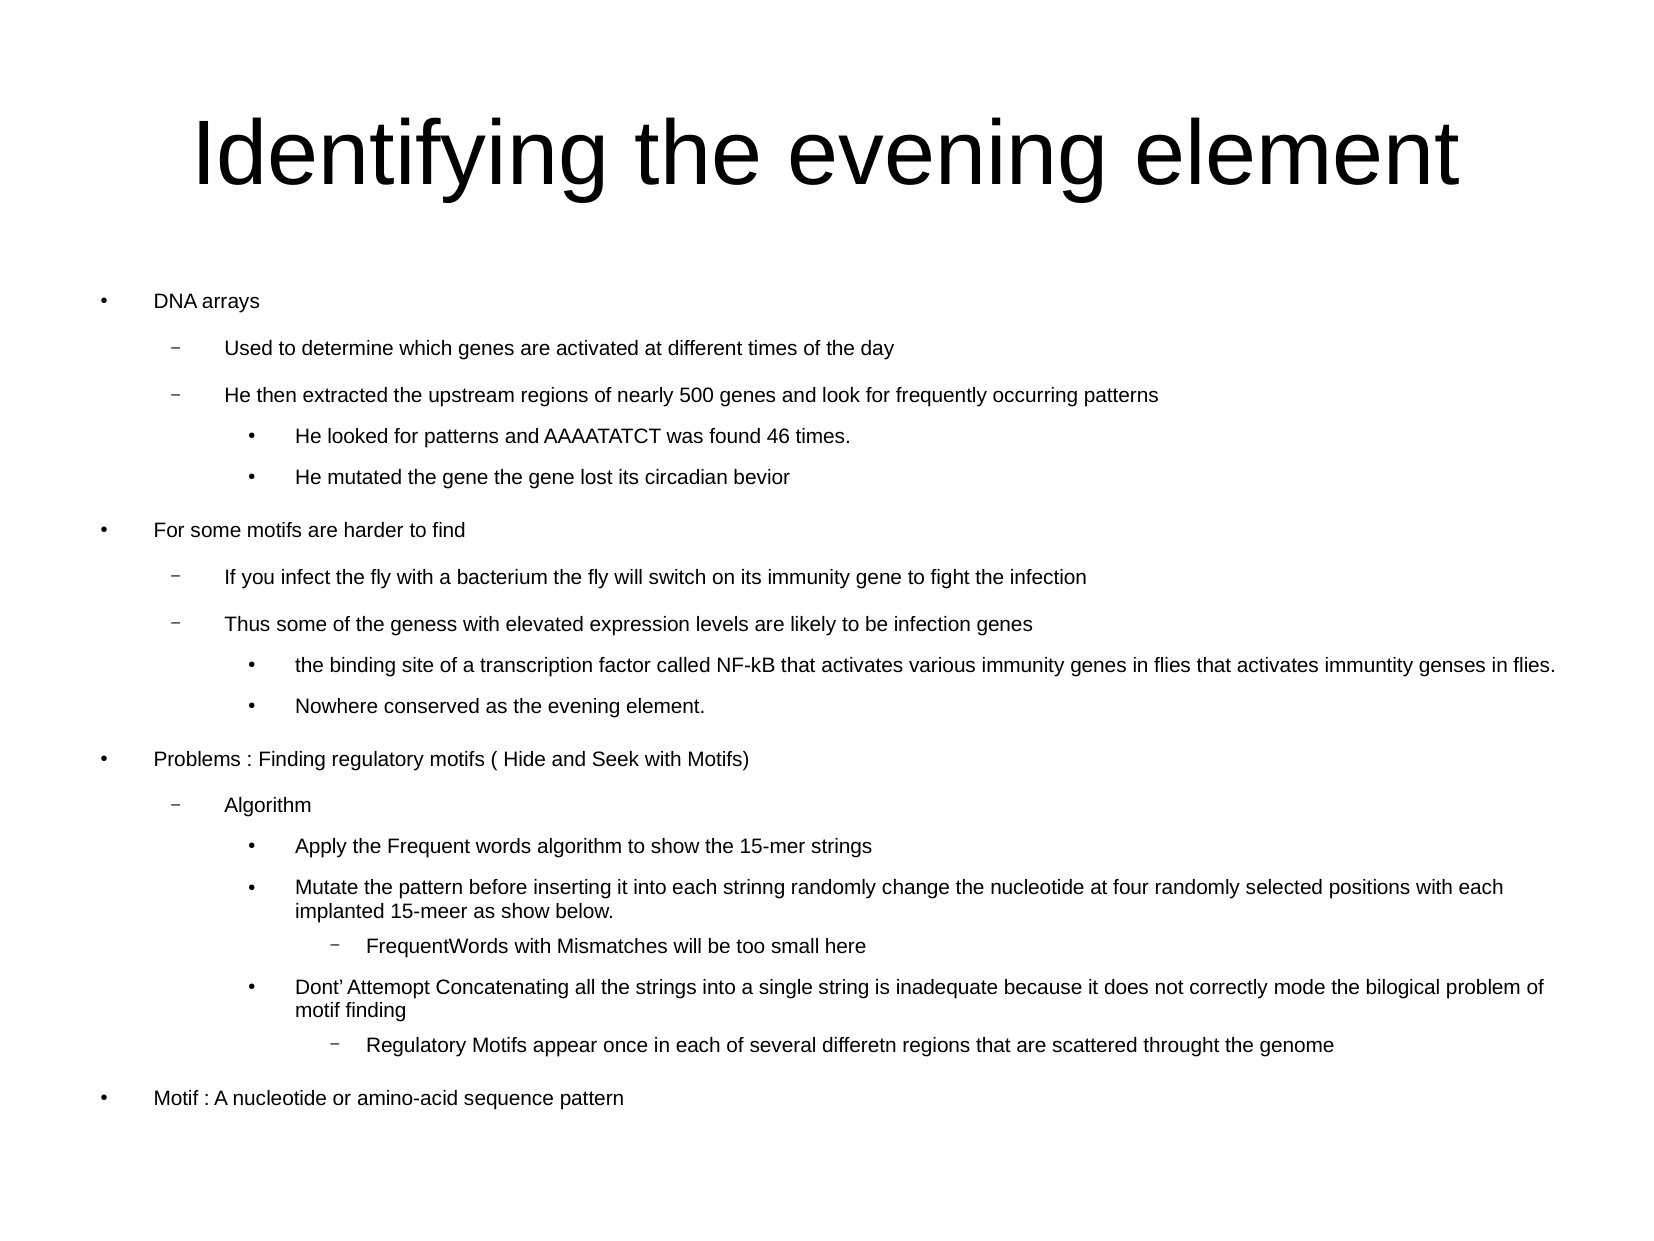

# Identifying the evening element
DNA arrays
Used to determine which genes are activated at different times of the day
He then extracted the upstream regions of nearly 500 genes and look for frequently occurring patterns
He looked for patterns and AAAATATCT was found 46 times.
He mutated the gene the gene lost its circadian bevior
For some motifs are harder to find
If you infect the fly with a bacterium the fly will switch on its immunity gene to fight the infection
Thus some of the geness with elevated expression levels are likely to be infection genes
the binding site of a transcription factor called NF-kB that activates various immunity genes in flies that activates immuntity genses in flies.
Nowhere conserved as the evening element.
Problems : Finding regulatory motifs ( Hide and Seek with Motifs)
Algorithm
Apply the Frequent words algorithm to show the 15-mer strings
Mutate the pattern before inserting it into each strinng randomly change the nucleotide at four randomly selected positions with each implanted 15-meer as show below.
FrequentWords with Mismatches will be too small here
Dont’ Attemopt Concatenating all the strings into a single string is inadequate because it does not correctly mode the bilogical problem of motif finding
Regulatory Motifs appear once in each of several differetn regions that are scattered throught the genome
Motif : A nucleotide or amino-acid sequence pattern